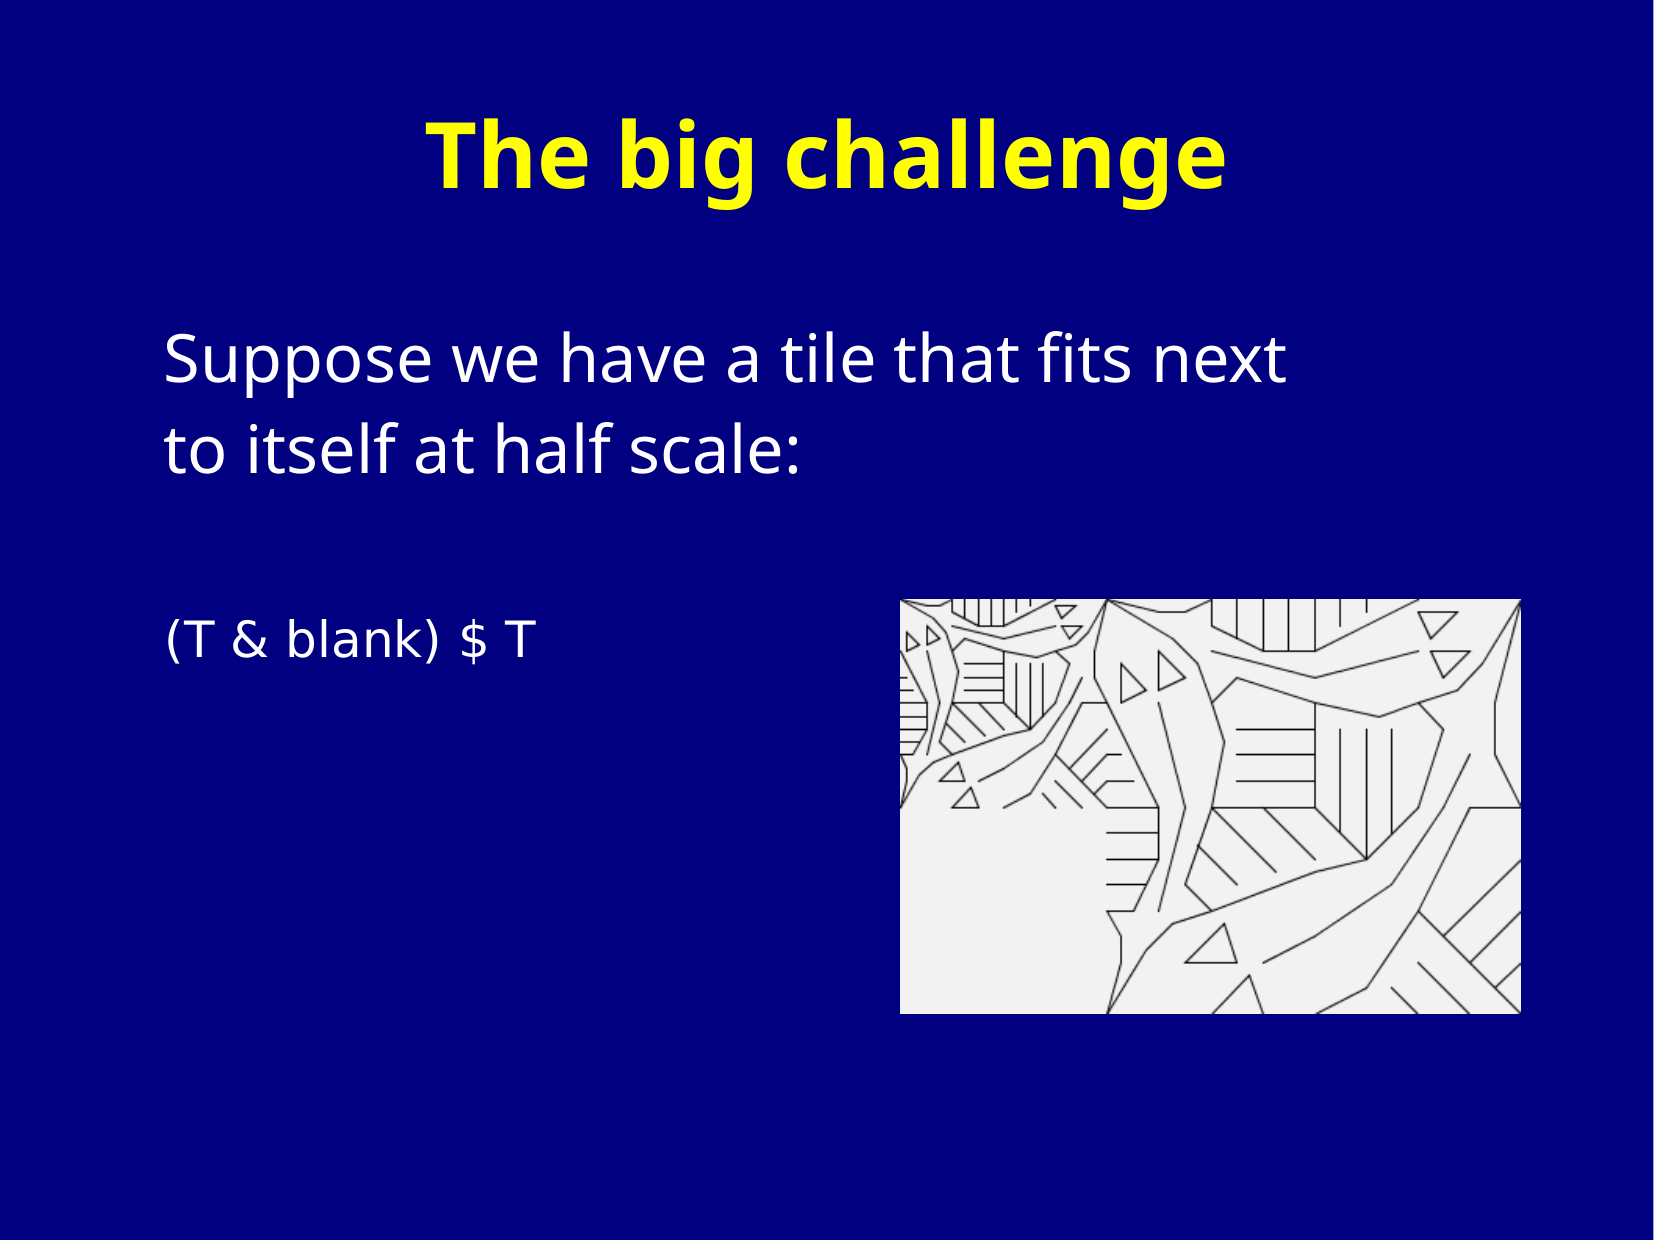

# The big challenge
Suppose we have a tile that fits next to itself at half scale:
(T & blank) $ T